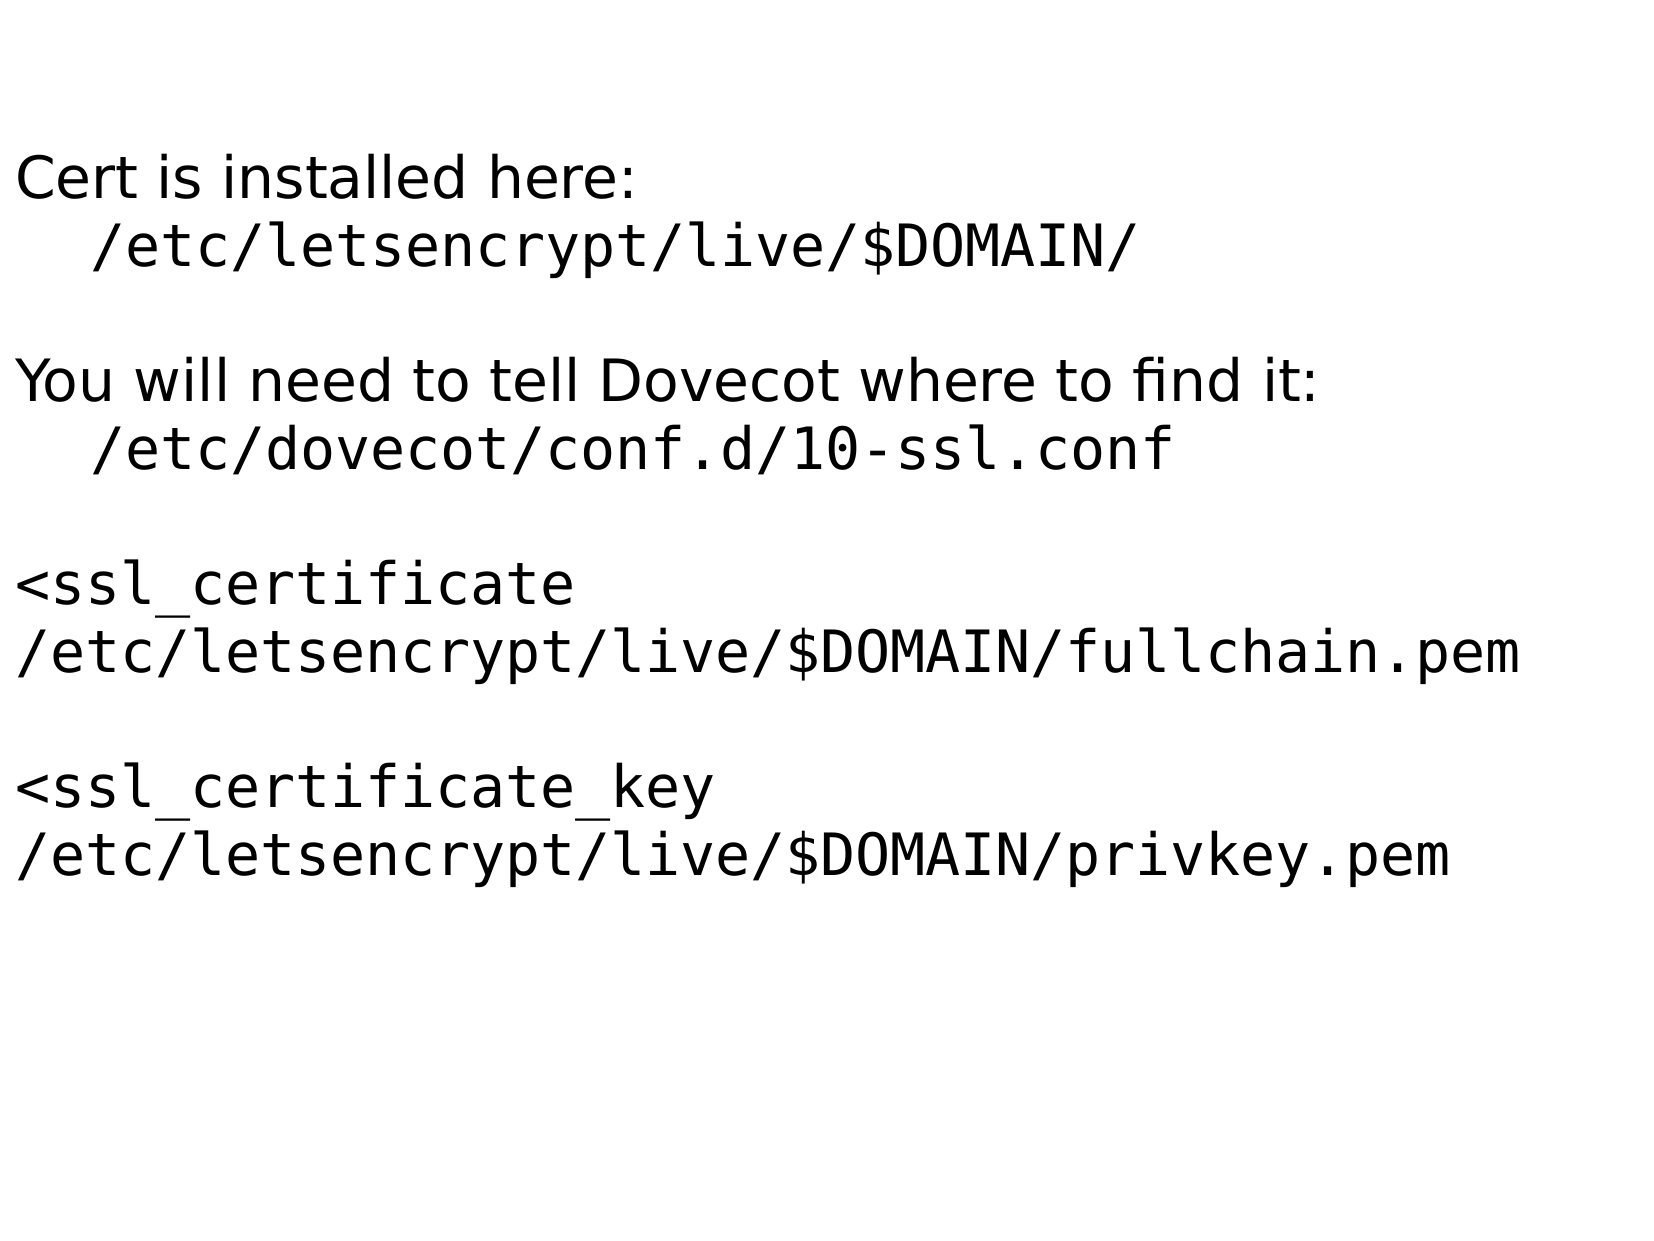

# Cert is installed here:
	/etc/letsencrypt/live/$DOMAIN/
You will need to tell Dovecot where to find it:
	/etc/dovecot/conf.d/10-ssl.conf
<ssl_certificate /etc/letsencrypt/live/$DOMAIN/fullchain.pem
<ssl_certificate_key /etc/letsencrypt/live/$DOMAIN/privkey.pem